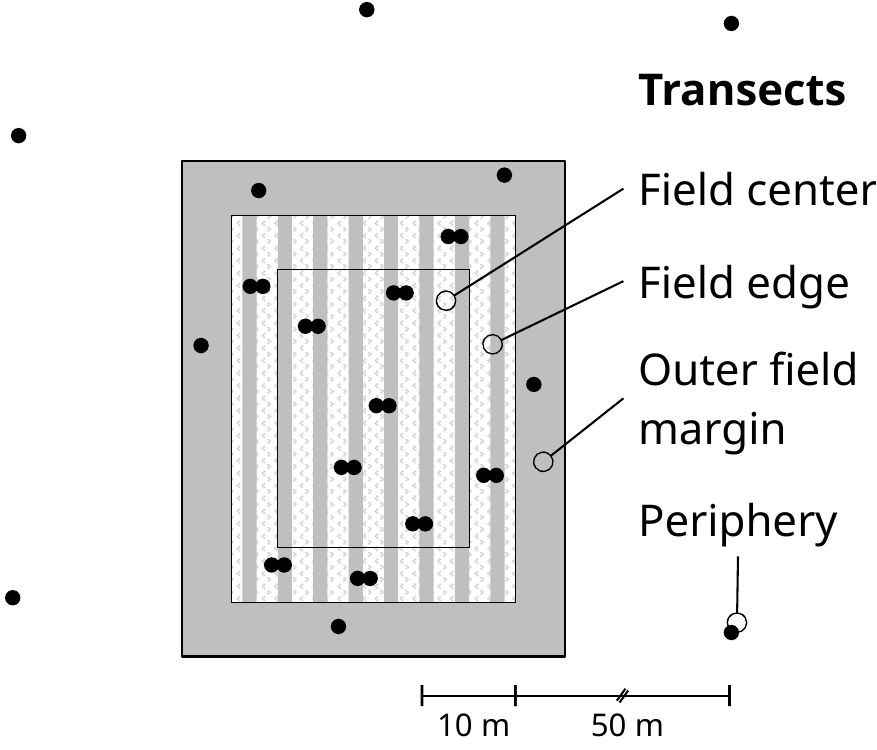

Transects
Field center
Field edge
Outer field
margin
Periphery
10 m
50 m